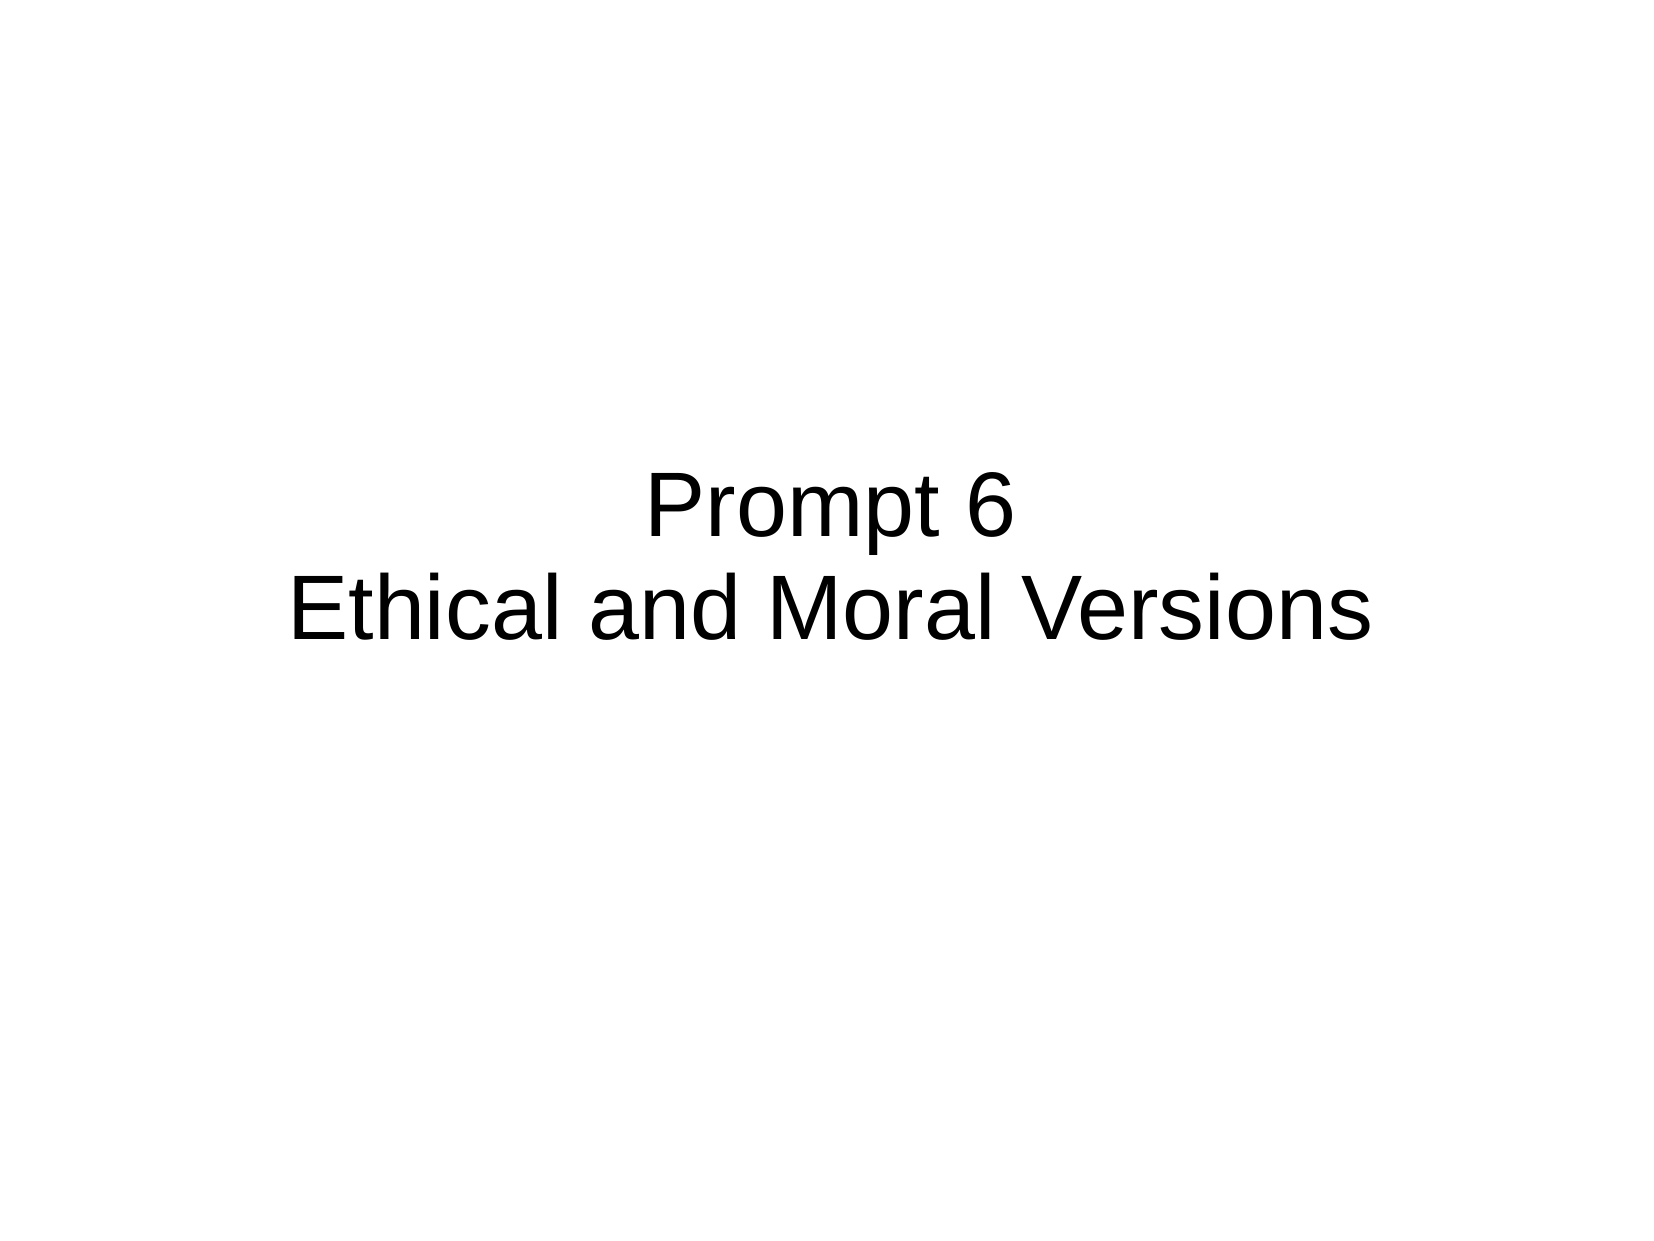

# Prompt 6 Ethical and Moral Versions